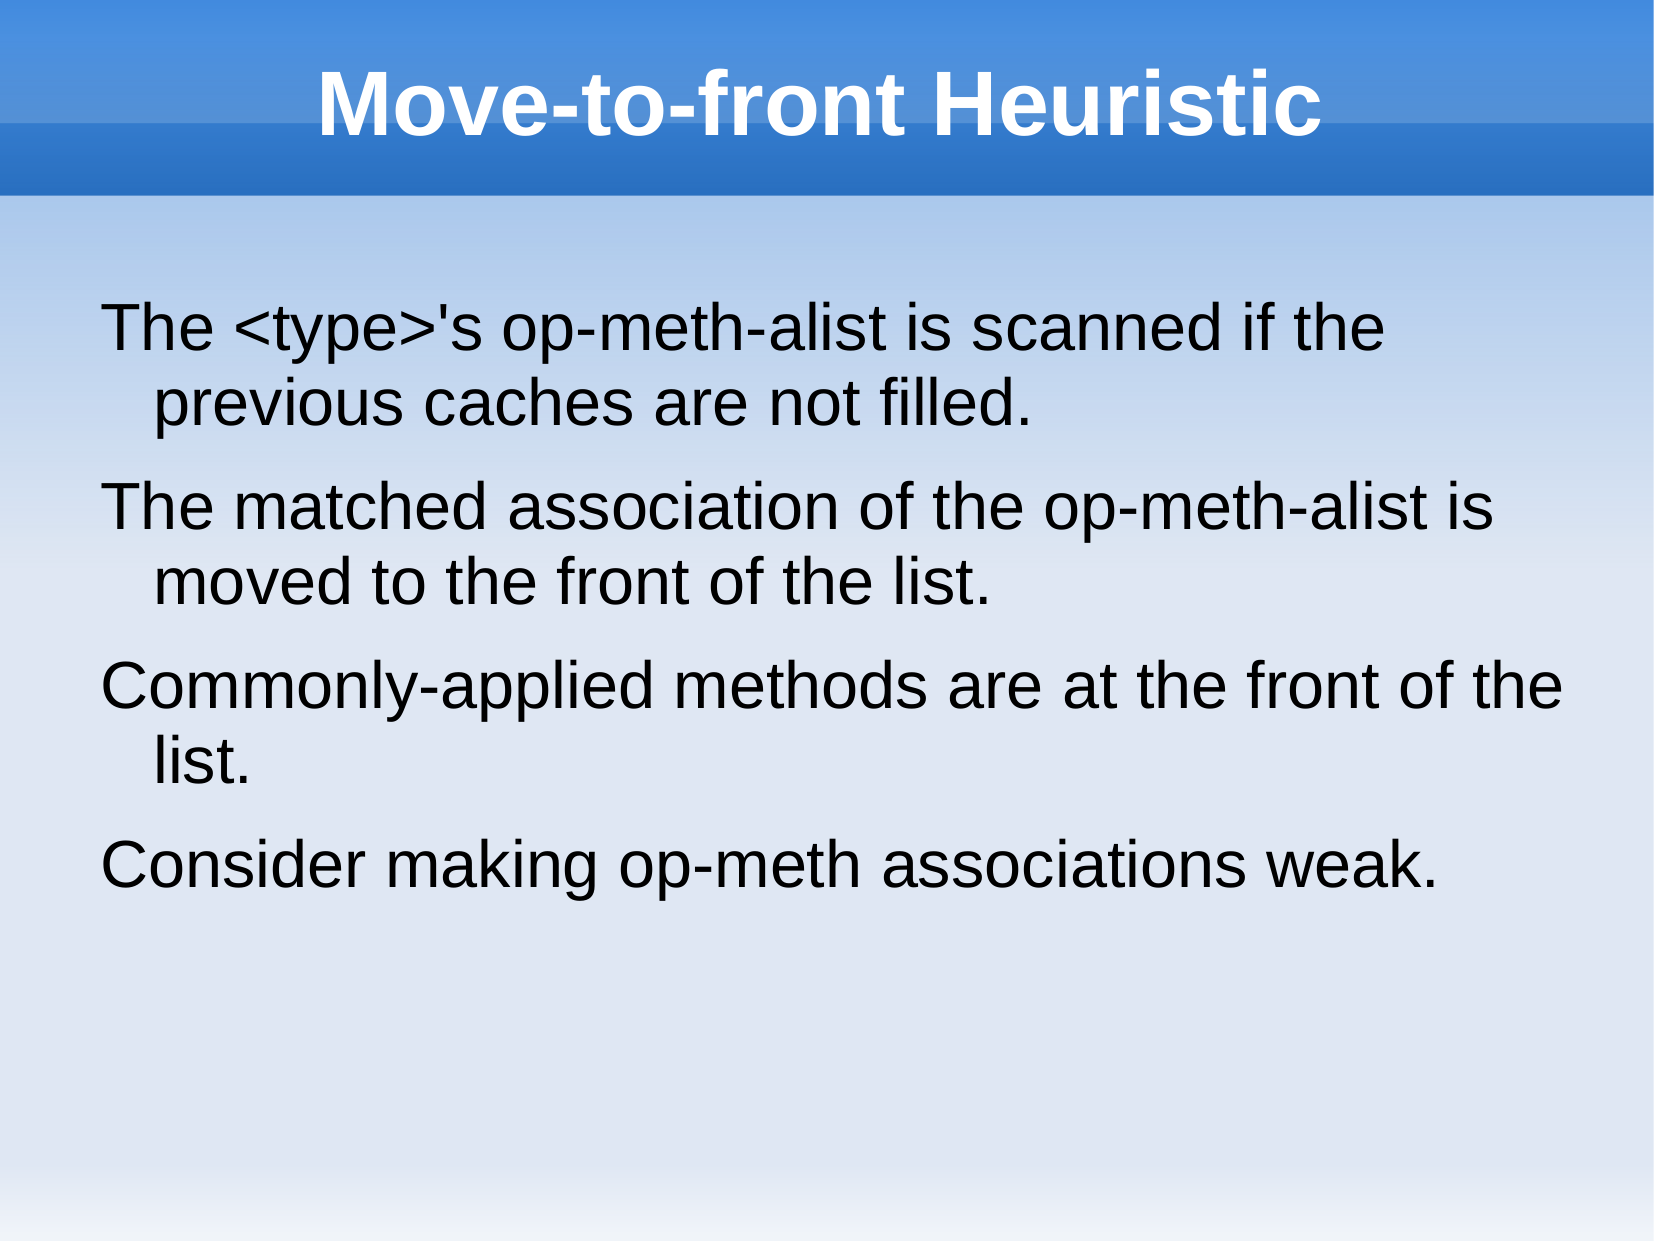

# Move-to-front Heuristic
The <type>'s op-meth-alist is scanned if the previous caches are not filled.
The matched association of the op-meth-alist is moved to the front of the list.
Commonly-applied methods are at the front of the list.
Consider making op-meth associations weak.